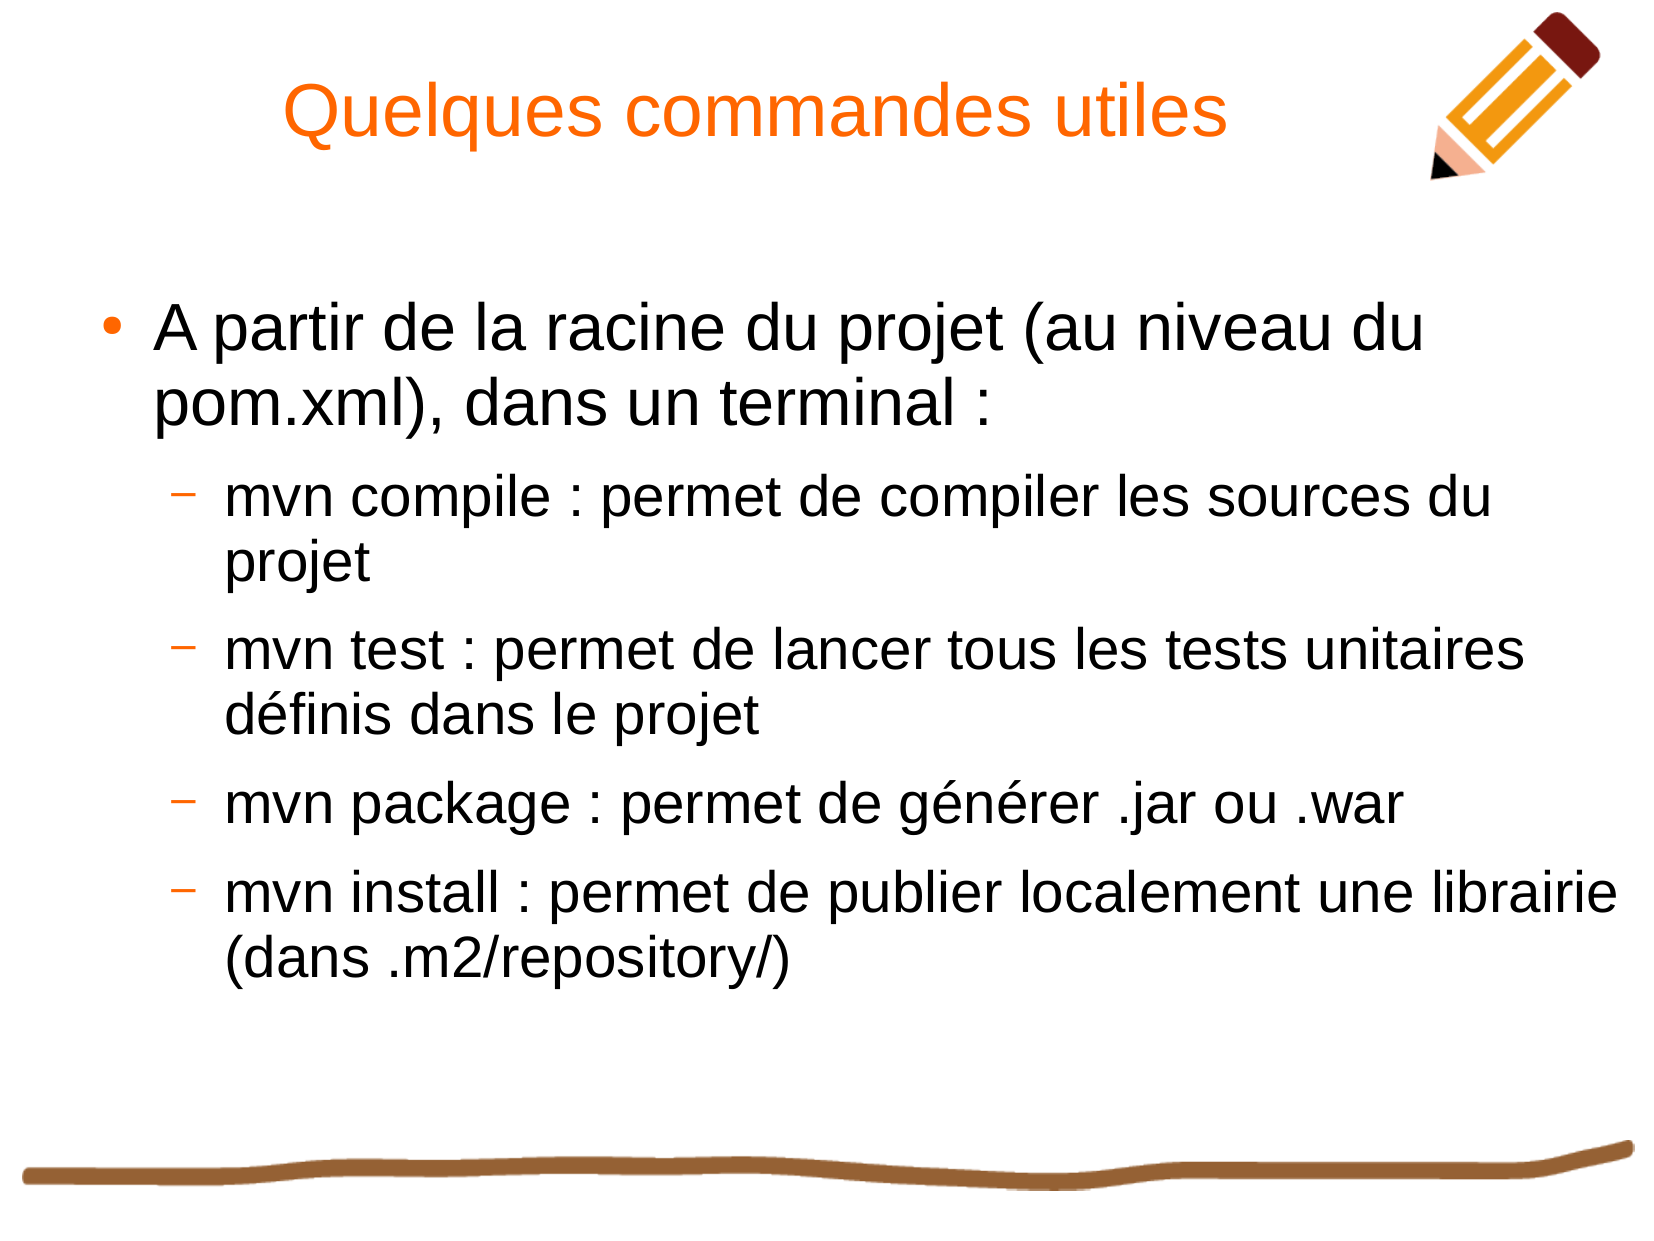

# Quelques commandes utiles
A partir de la racine du projet (au niveau du pom.xml), dans un terminal :
mvn compile : permet de compiler les sources du projet
mvn test : permet de lancer tous les tests unitaires définis dans le projet
mvn package : permet de générer .jar ou .war
mvn install : permet de publier localement une librairie (dans .m2/repository/)